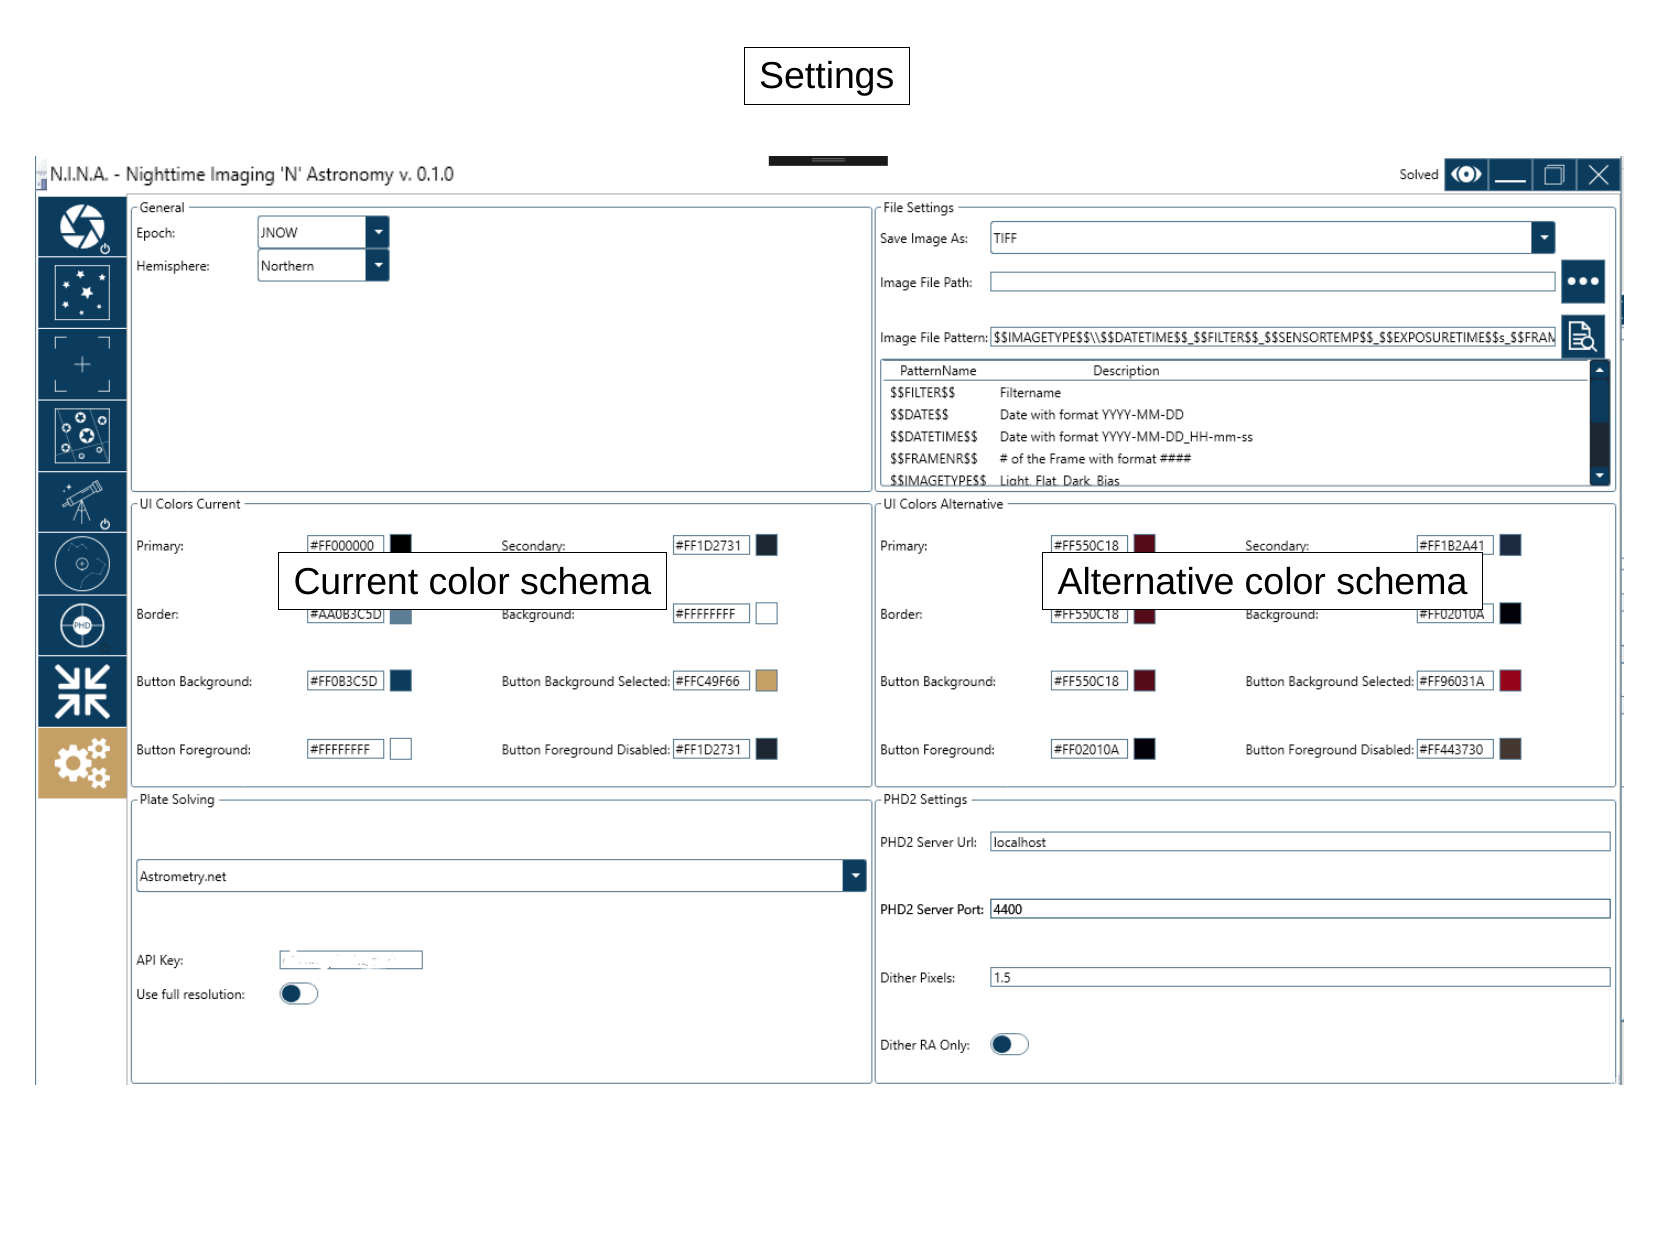

Settings
Current color schema
Alternative color schema